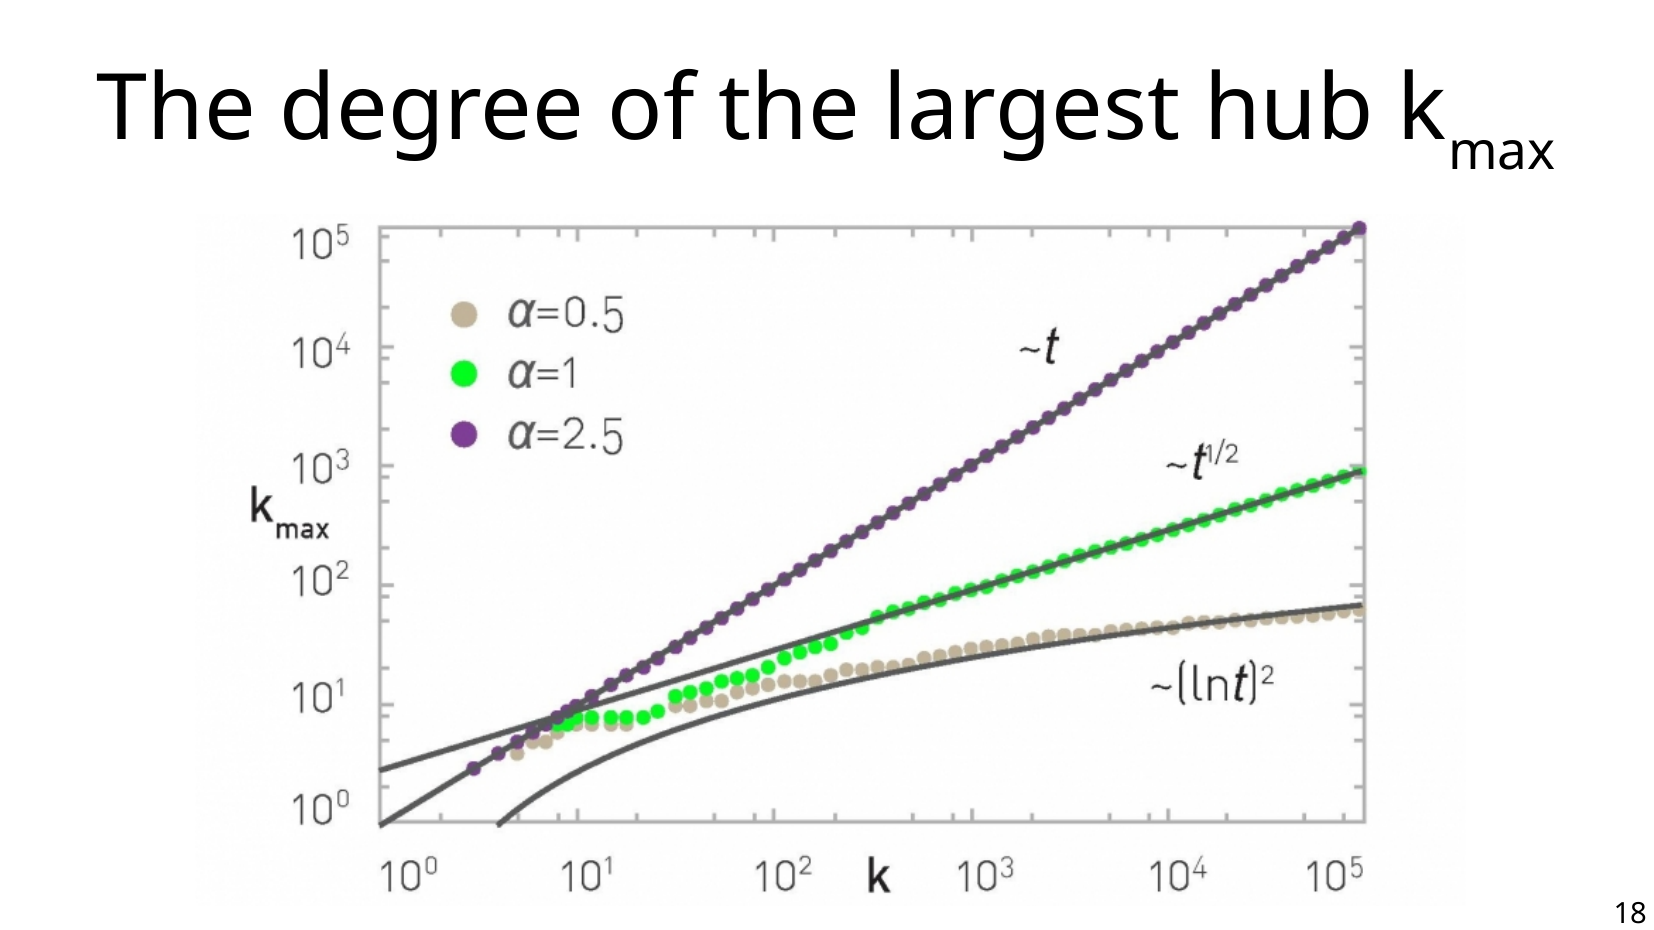

# The degree of the largest hub kmax
18